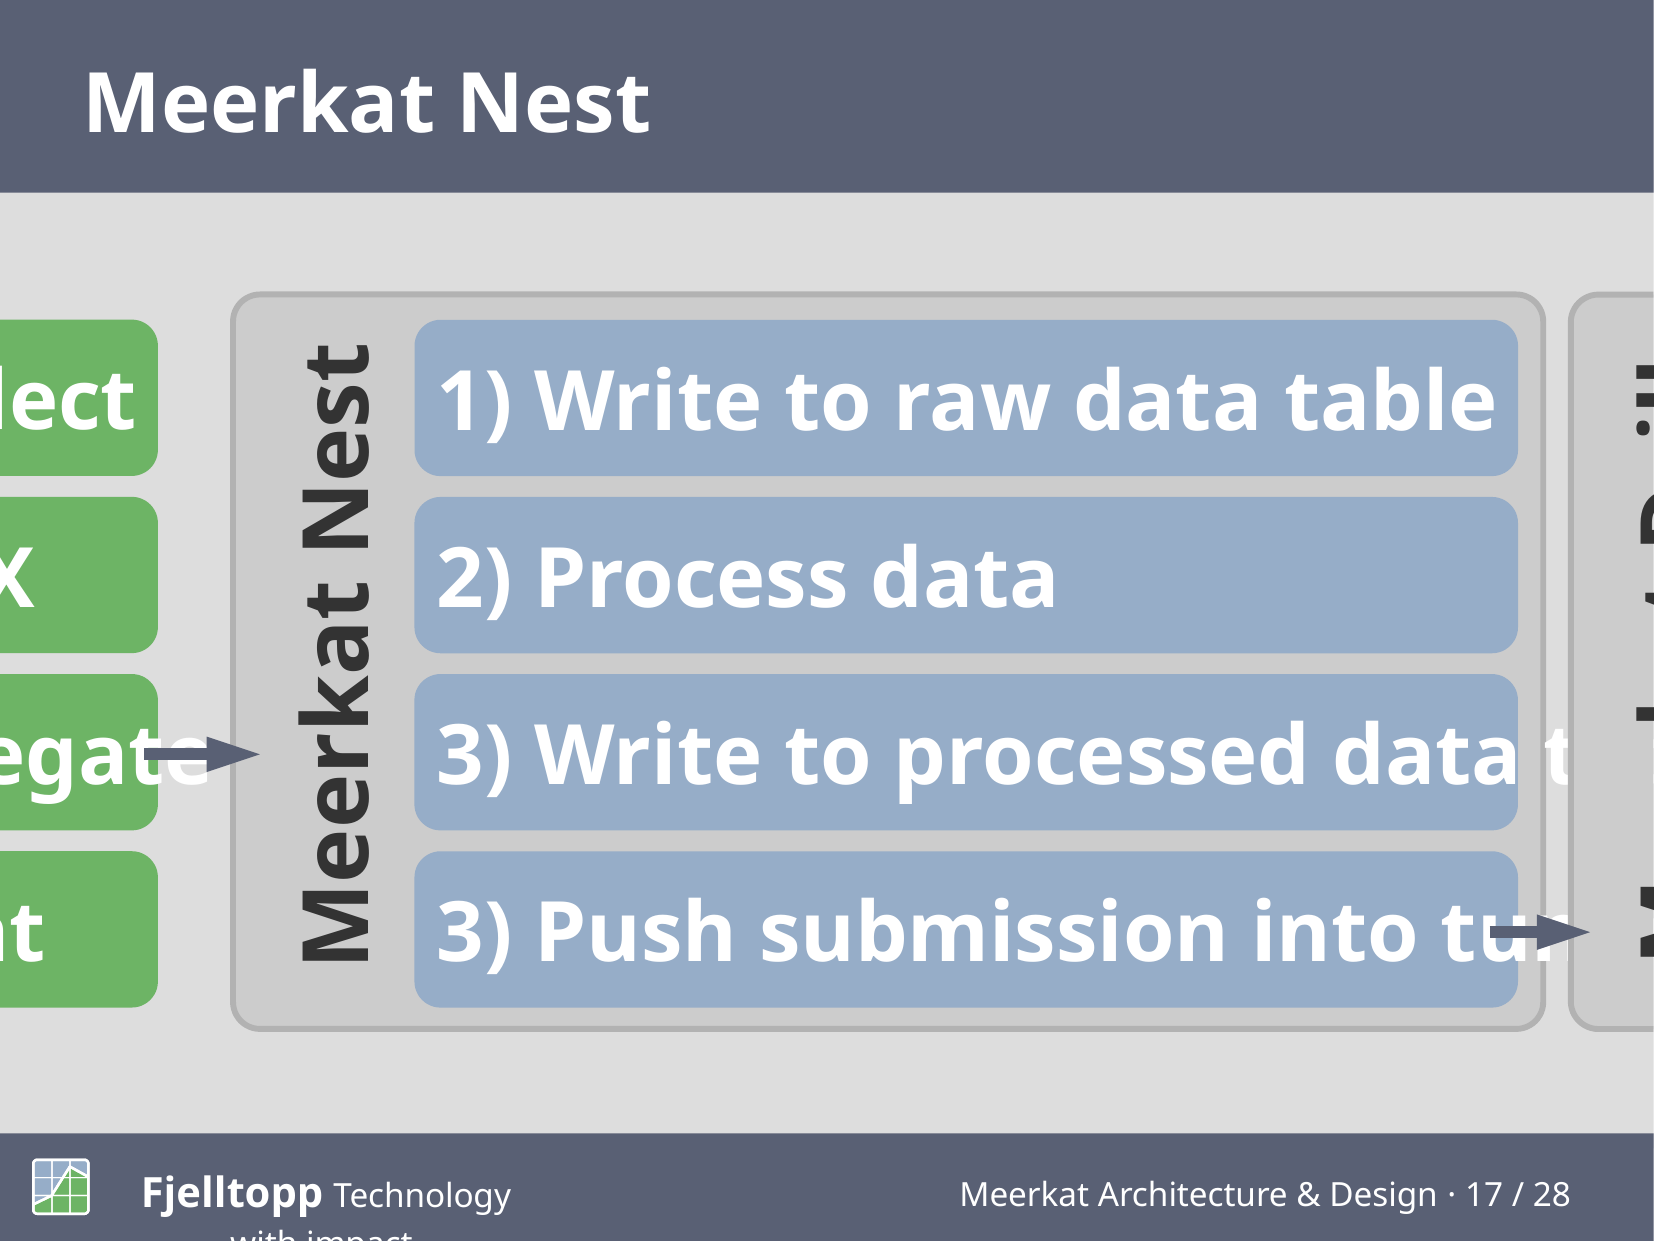

# Meerkat Nest
ODK Collect
1) Write to raw data table
NGINX
2) Process data
Meerkat Nest
Meerkat Drill
ODK Aggregate
3) Write to processed data tables
Tomcat
3) Push submission into tunnel
17